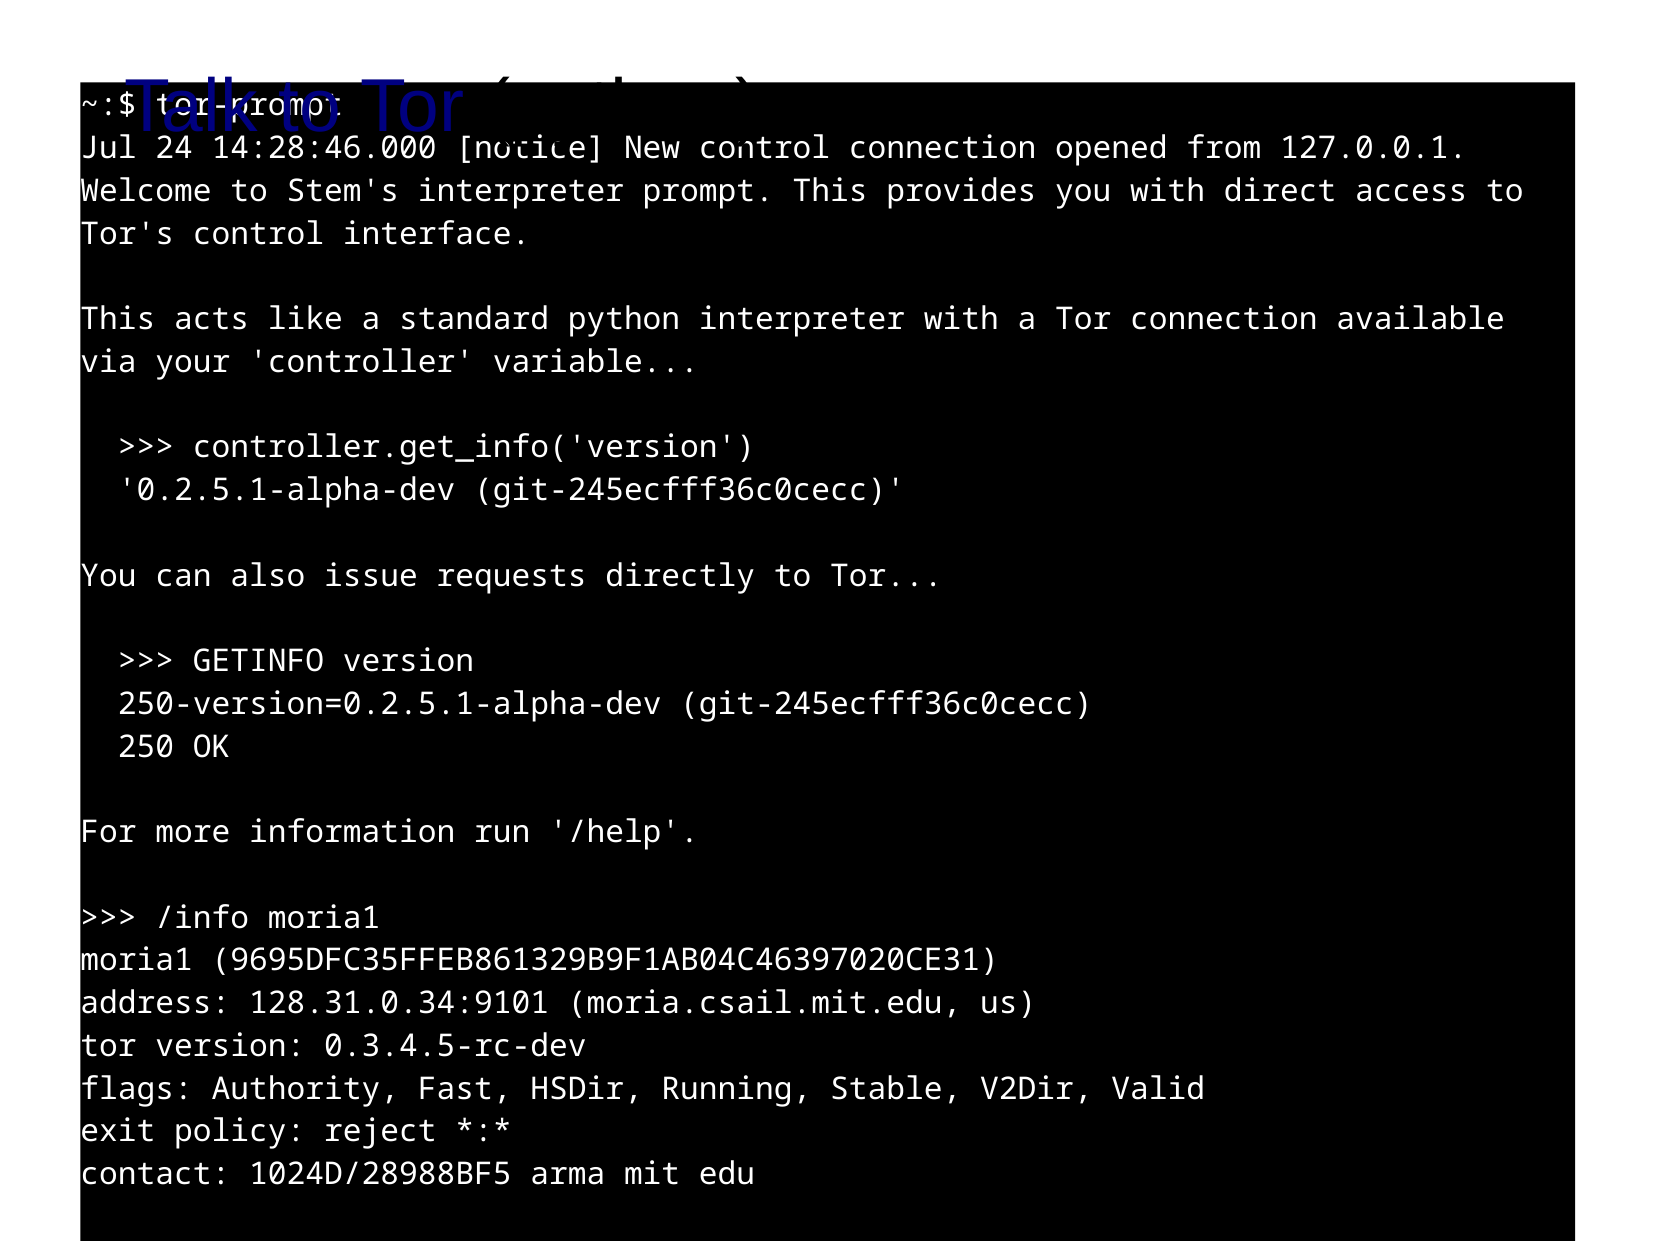

Talk to Tor (python)
# ~:$ tor-prompt
Jul 24 14:28:46.000 [notice] New control connection opened from 127.0.0.1.
Welcome to Stem's interpreter prompt. This provides you with direct access to
Tor's control interface.
This acts like a standard python interpreter with a Tor connection available
via your 'controller' variable...
 >>> controller.get_info('version')
 '0.2.5.1-alpha-dev (git-245ecfff36c0cecc)'
You can also issue requests directly to Tor...
 >>> GETINFO version
 250-version=0.2.5.1-alpha-dev (git-245ecfff36c0cecc)
 250 OK
For more information run '/help'.
>>> /info moria1
moria1 (9695DFC35FFEB861329B9F1AB04C46397020CE31) address: 128.31.0.34:9101 (moria.csail.mit.edu, us) tor version: 0.3.4.5-rc-dev flags: Authority, Fast, HSDir, Running, Stable, V2Dir, Valid exit policy: reject *:* contact: 1024D/28988BF5 arma mit edu